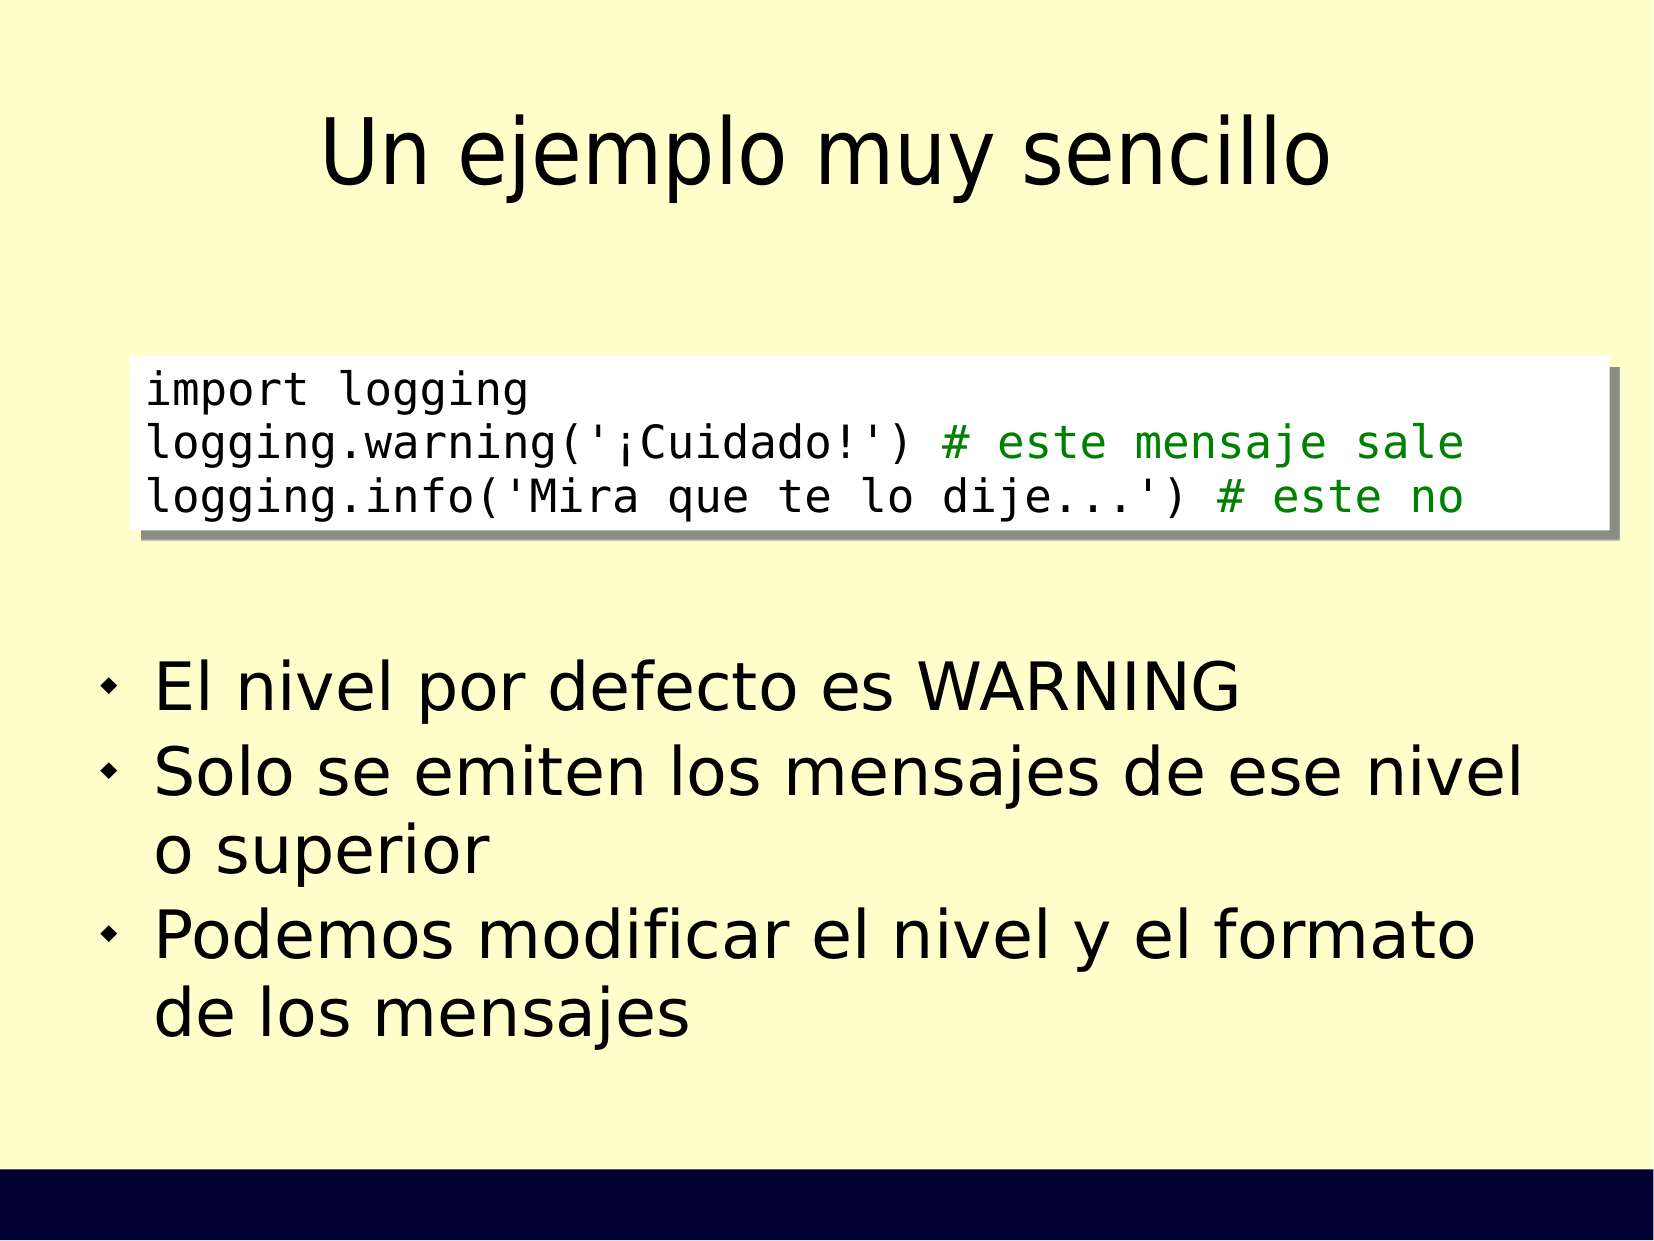

# Un ejemplo muy sencillo
import logging
logging.warning('¡Cuidado!') # este mensaje sale
logging.info('Mira que te lo dije...') # este no
El nivel por defecto es WARNING
Solo se emiten los mensajes de ese nivel o superior
Podemos modificar el nivel y el formato de los mensajes